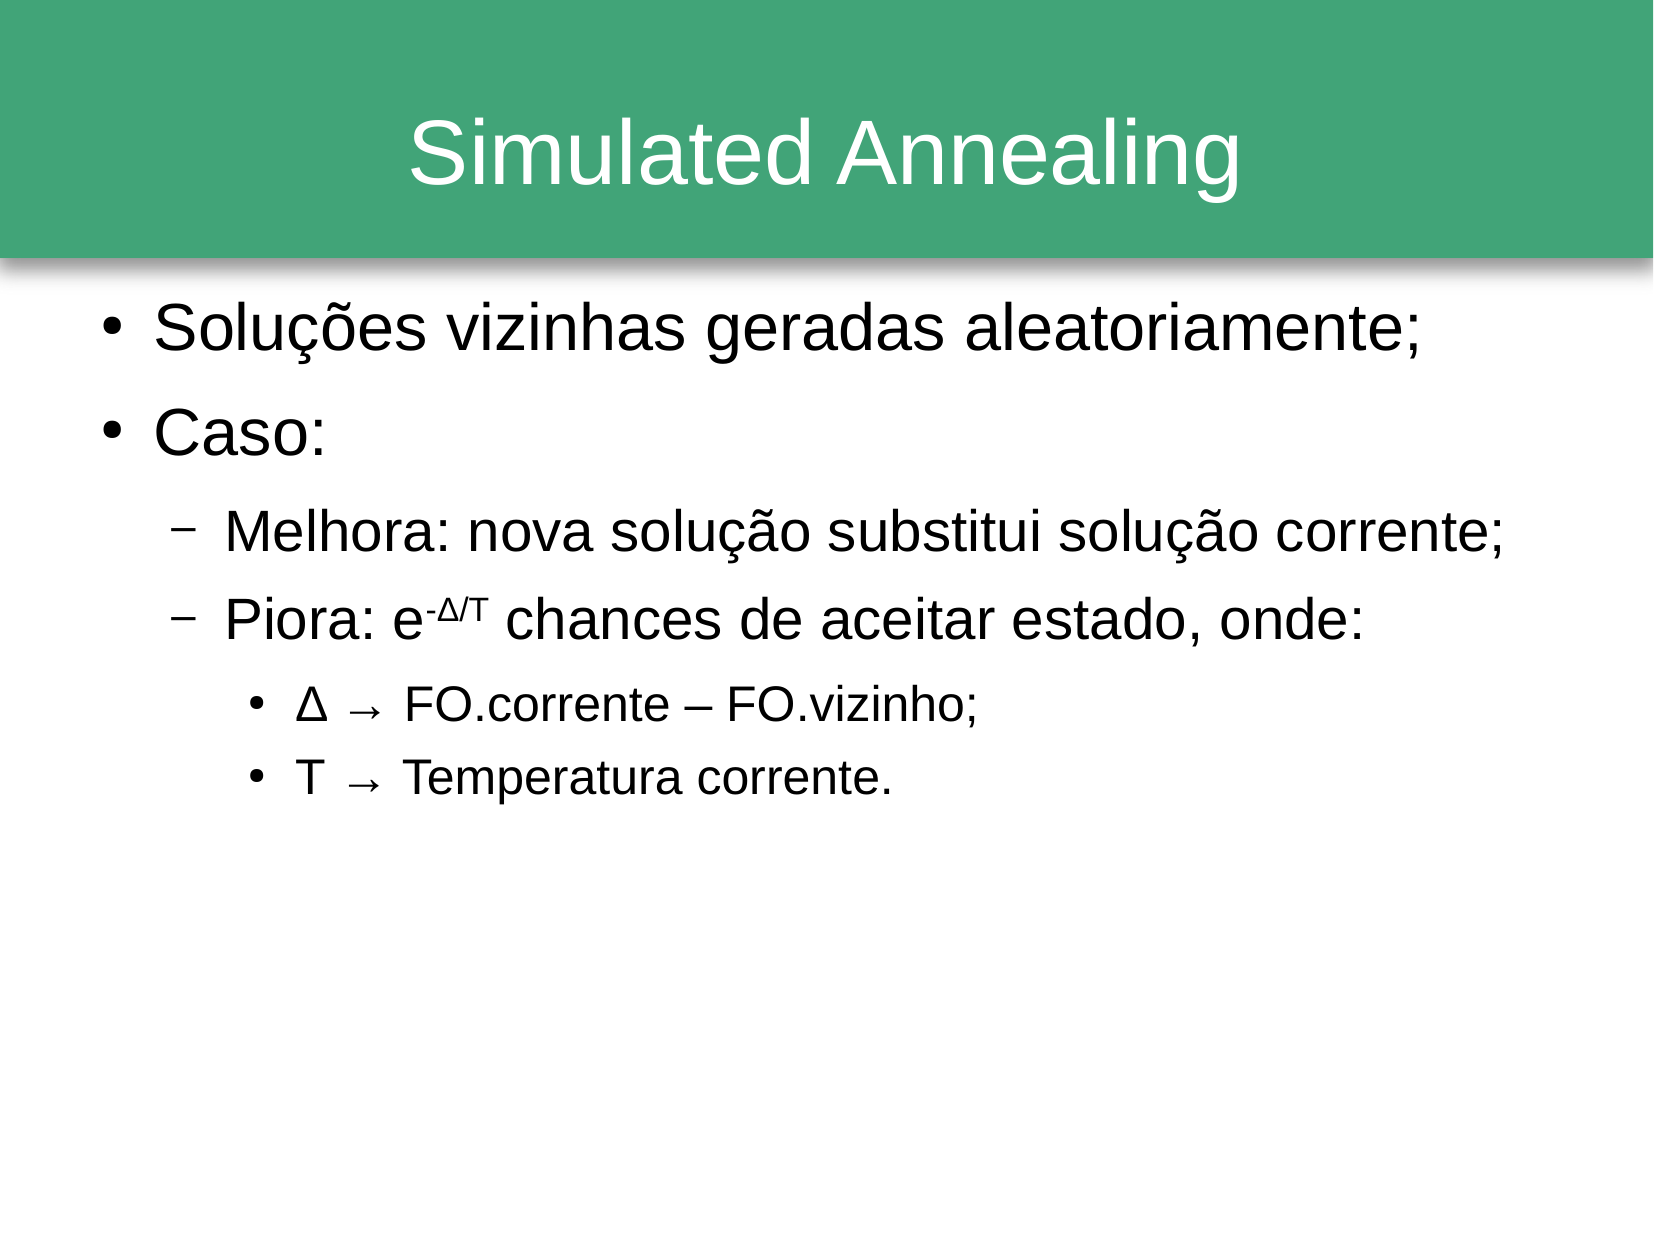

# Simulated Annealing
Soluções vizinhas geradas aleatoriamente;
Caso:
Melhora: nova solução substitui solução corrente;
Piora: e-Δ/T chances de aceitar estado, onde:
Δ → FO.corrente – FO.vizinho;
T → Temperatura corrente.